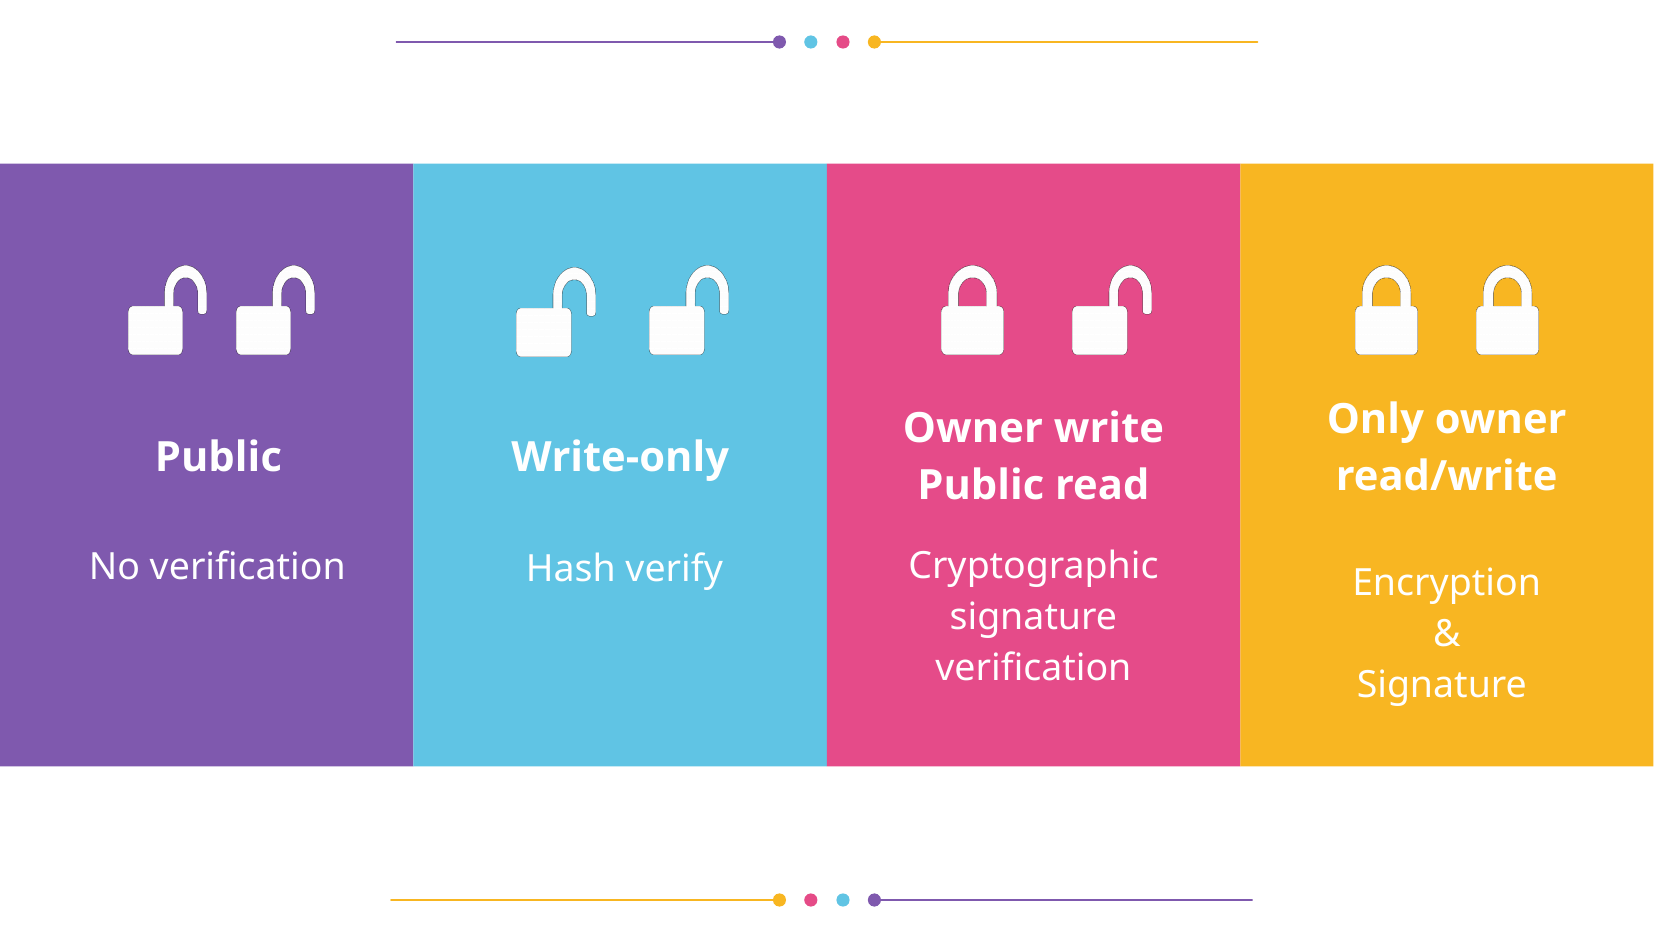

Only owner read/write
Owner write
Public read
Public
Write-only
# Cryptographic signature verification
No verification
Hash verify
Encryption
&
Signature